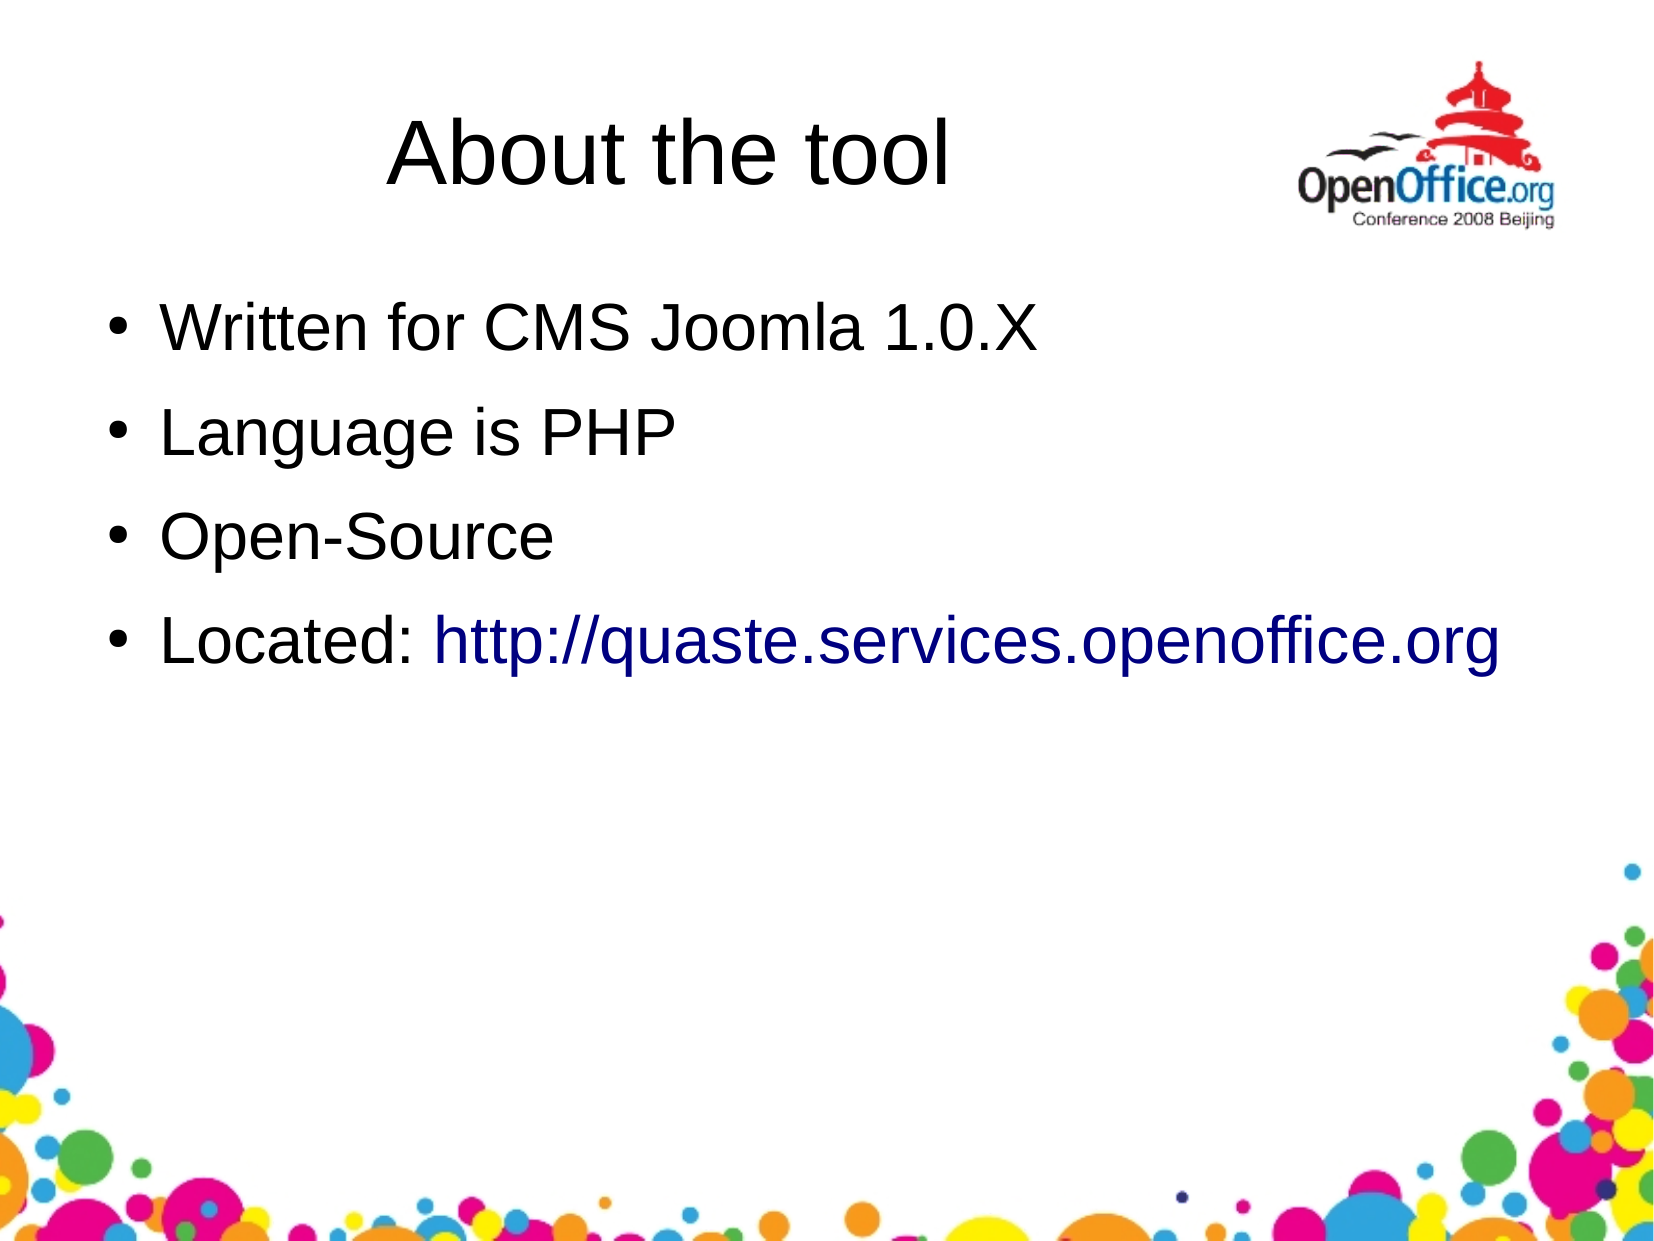

# About the tool
Written for CMS Joomla 1.0.X
Language is PHP
Open-Source
Located: http://quaste.services.openoffice.org